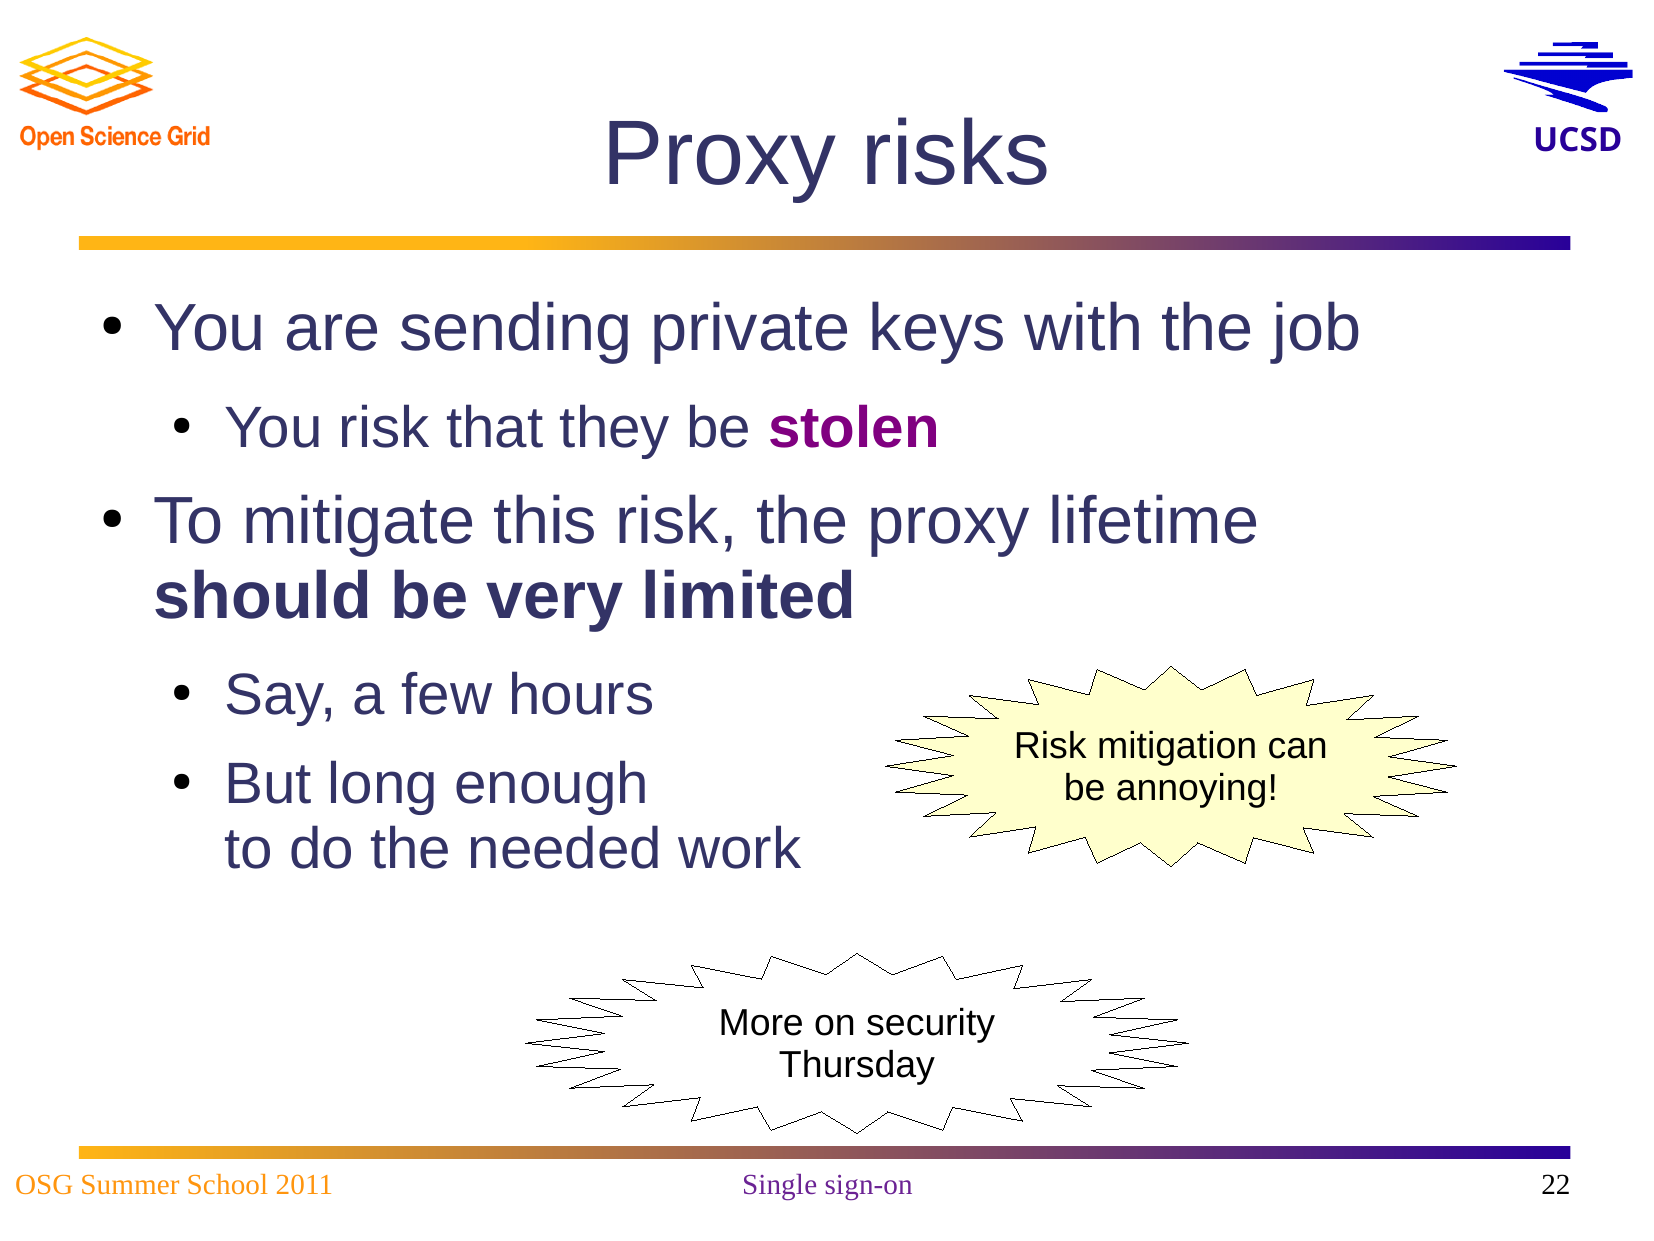

# Proxy risks
You are sending private keys with the job
You risk that they be stolen
To mitigate this risk, the proxy lifetime
should be very limited
Say, a few hours
But long enough
to do the needed work
Risk mitigation can
be annoying!
More on security
Thursday
OSG Summer School 2011
Single sign-on
22